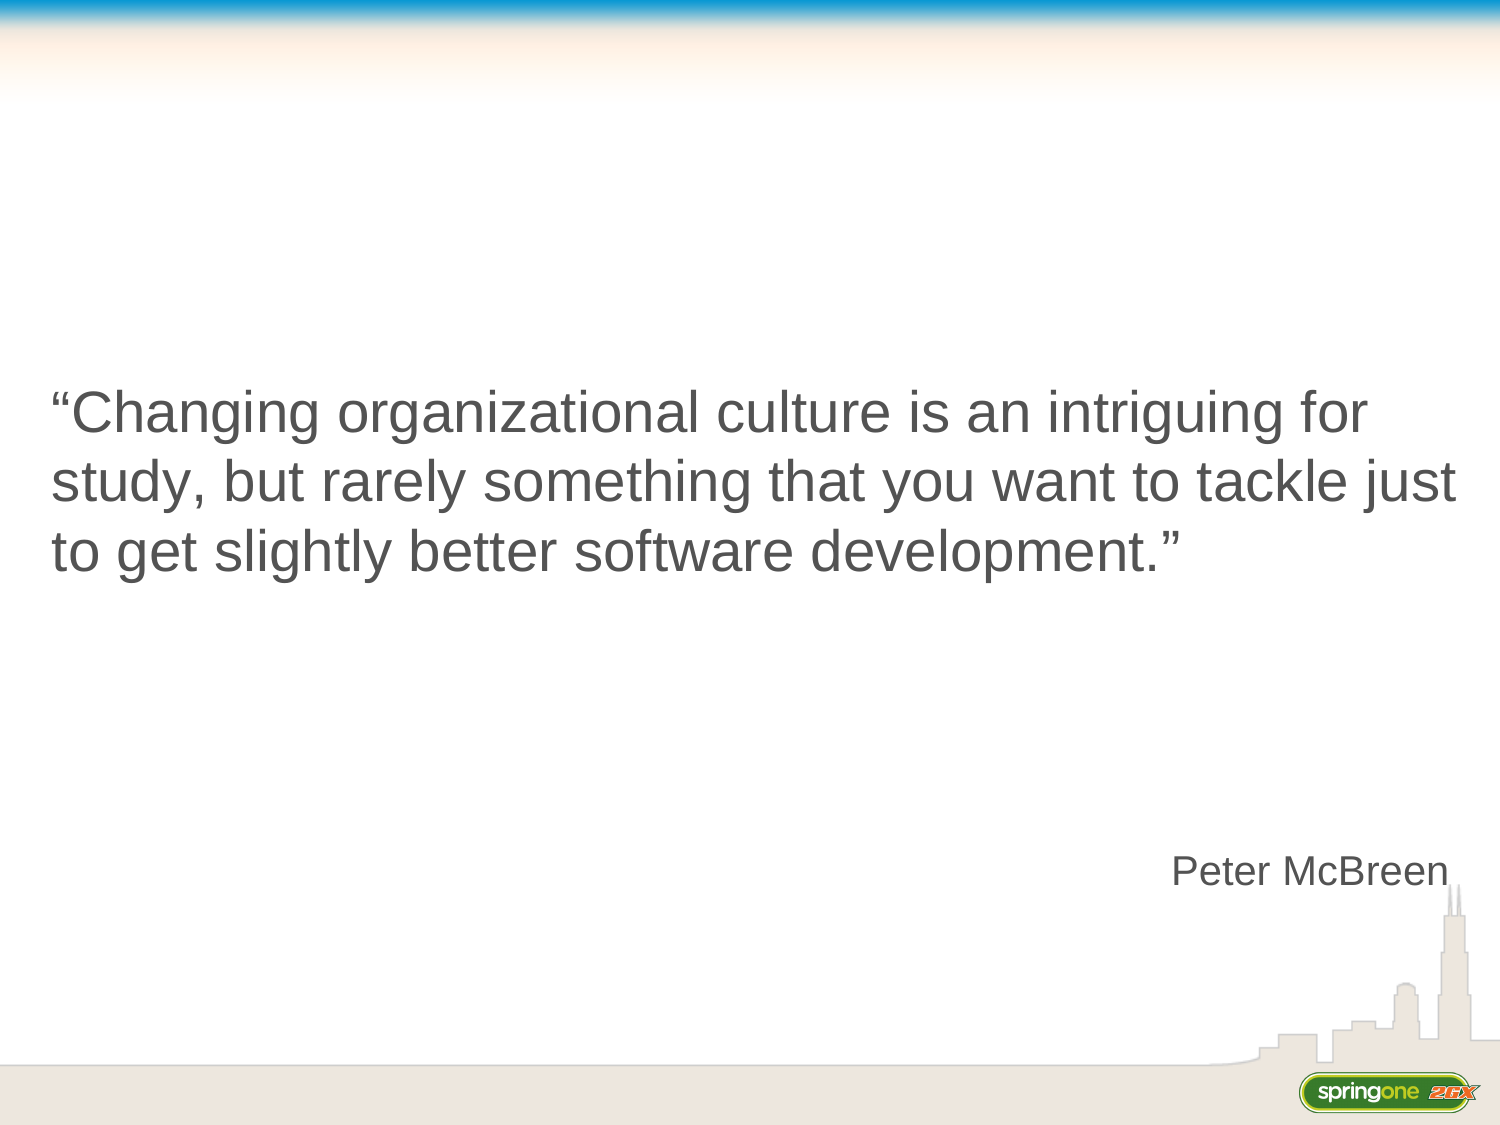

# “Changing organizational culture is an intriguing for study, but rarely something that you want to tackle just to get slightly better software development.”
Peter McBreen